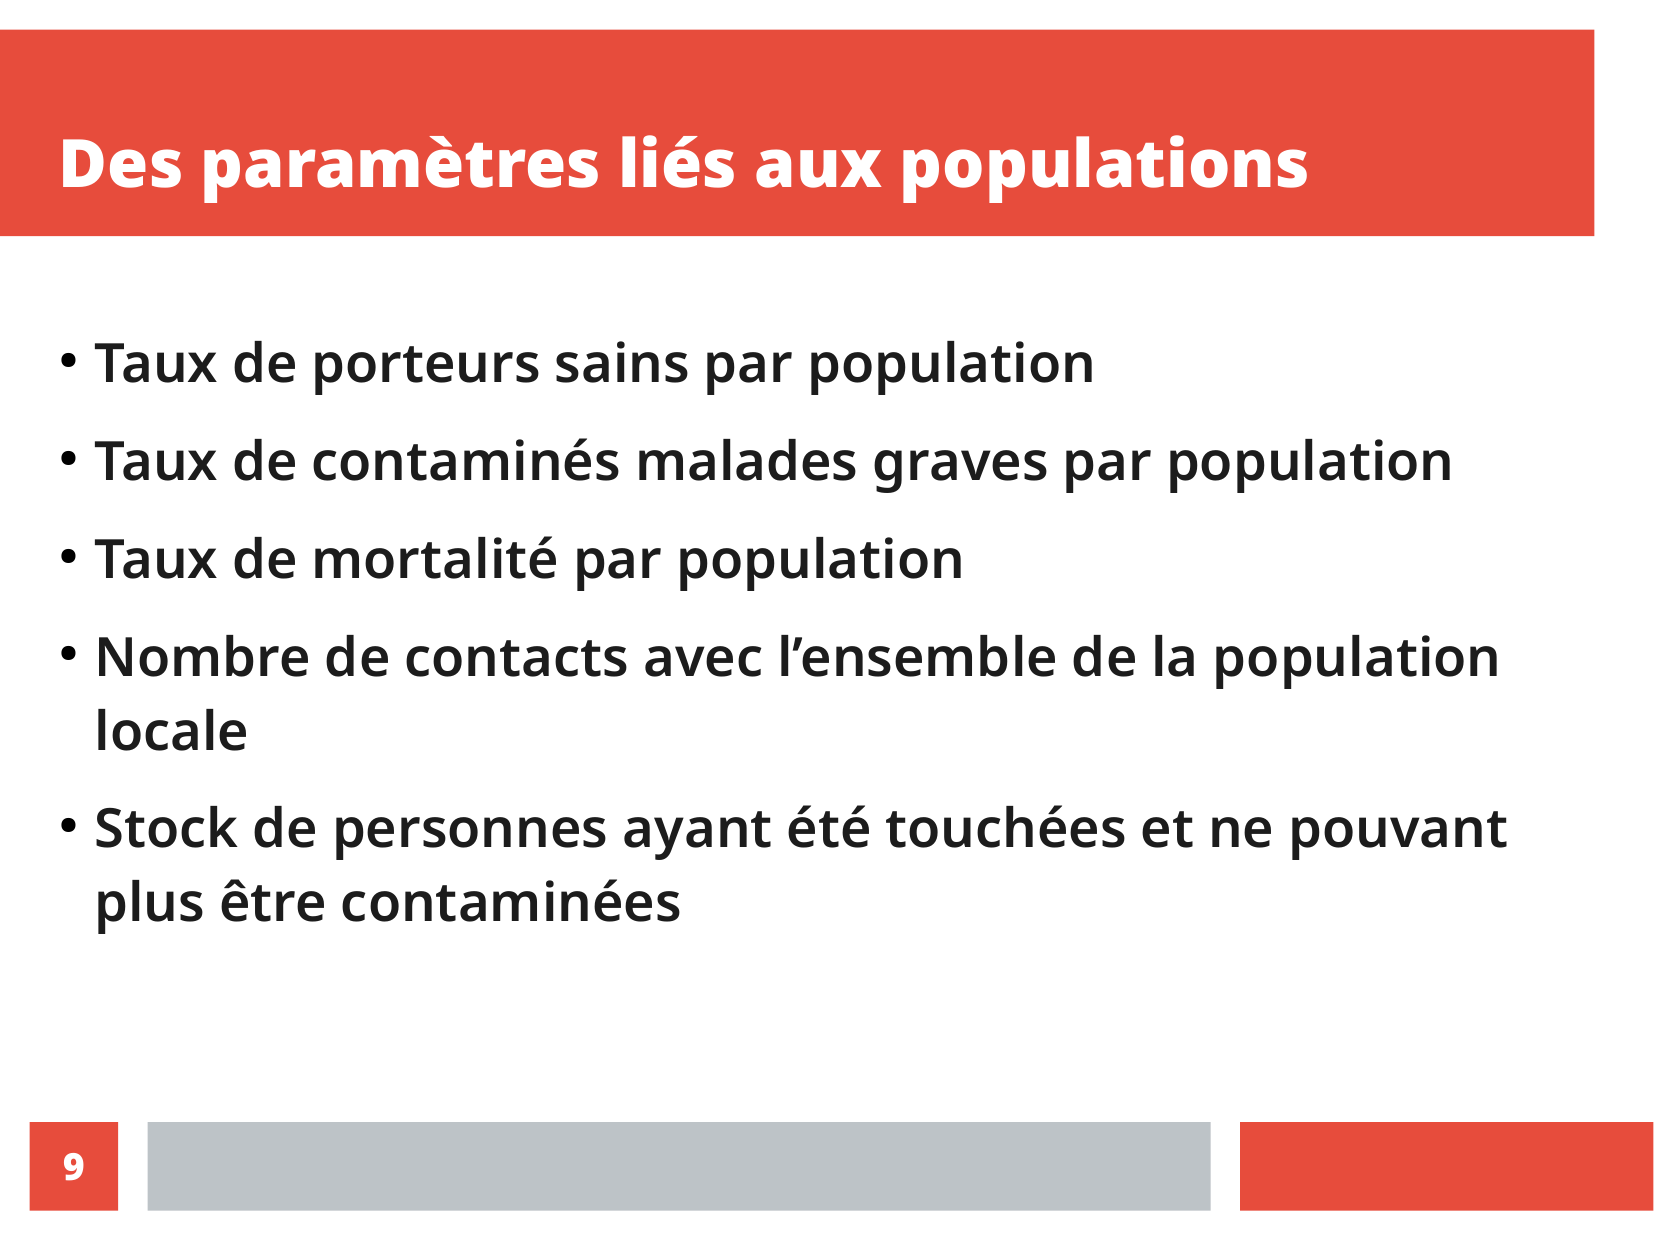

# Des paramètres liés aux populations
Taux de porteurs sains par population
Taux de contaminés malades graves par population
Taux de mortalité par population
Nombre de contacts avec l’ensemble de la population locale
Stock de personnes ayant été touchées et ne pouvant plus être contaminées
9